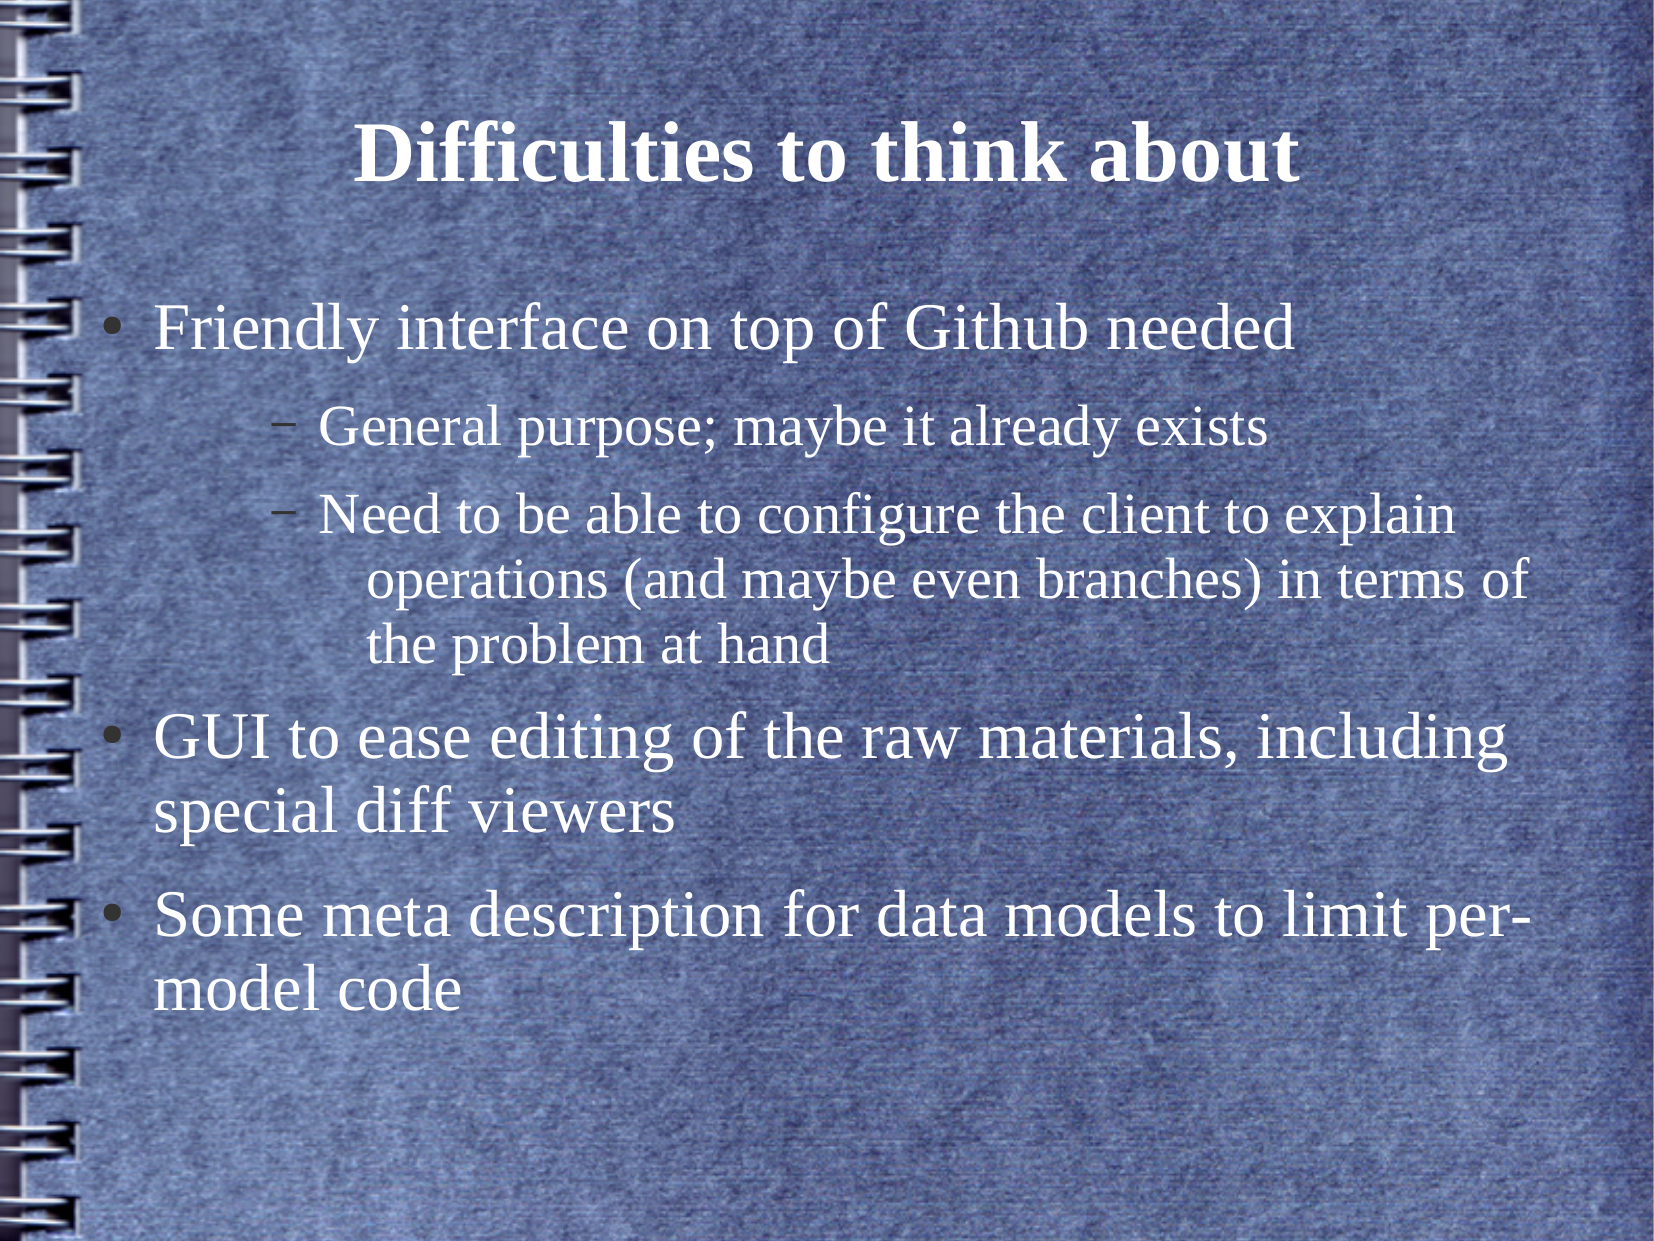

# Difficulties to think about
Friendly interface on top of Github needed
General purpose; maybe it already exists
Need to be able to configure the client to explain operations (and maybe even branches) in terms of the problem at hand
GUI to ease editing of the raw materials, including special diff viewers
Some meta description for data models to limit per-model code